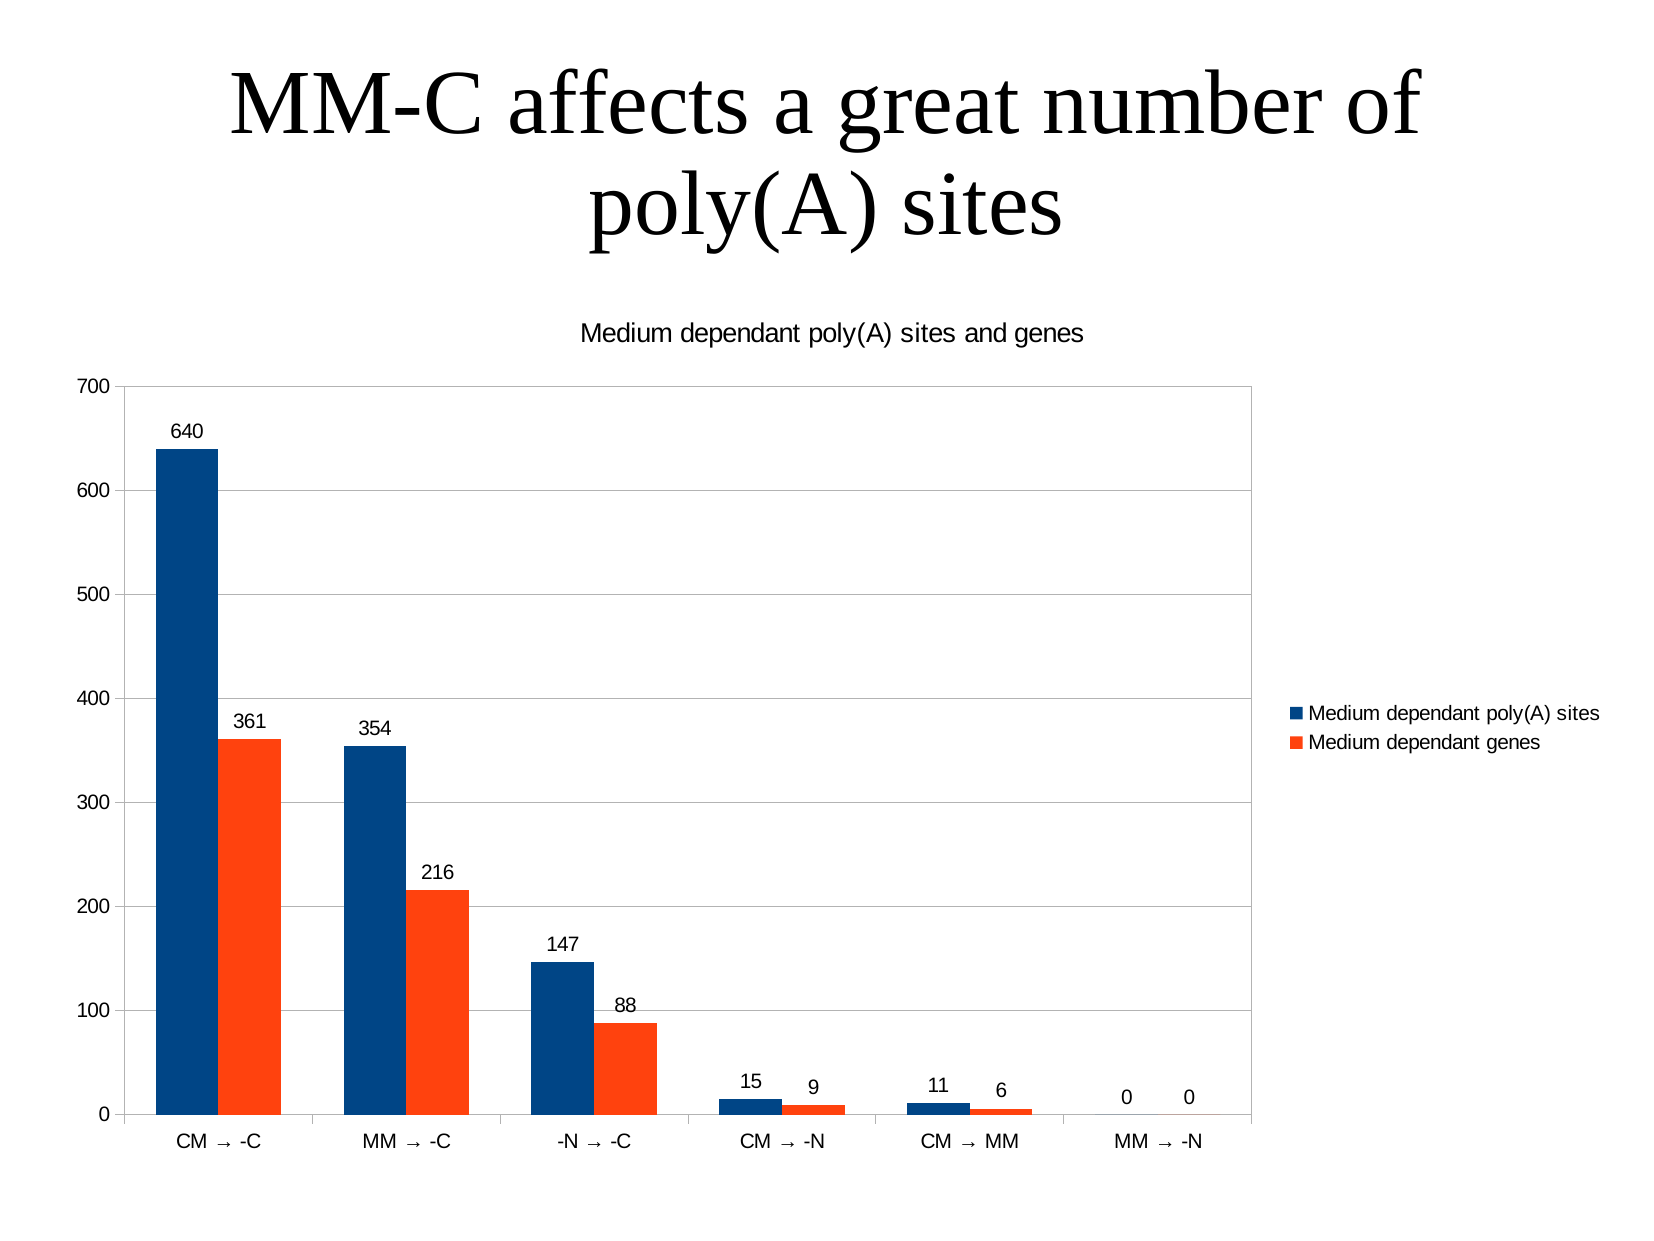

# MM-C affects a great number of poly(A) sites
### Chart: Medium dependant poly(A) sites and genes
| Category | Medium dependant poly(A) sites | Medium dependant genes |
|---|---|---|
| CM → -C | 640.0 | 361.0 |
| MM → -C | 354.0 | 216.0 |
| -N → -C | 147.0 | 88.0 |
| CM → -N | 15.0 | 9.0 |
| CM → MM | 11.0 | 6.0 |
| MM → -N | 0.0 | 0.0 |